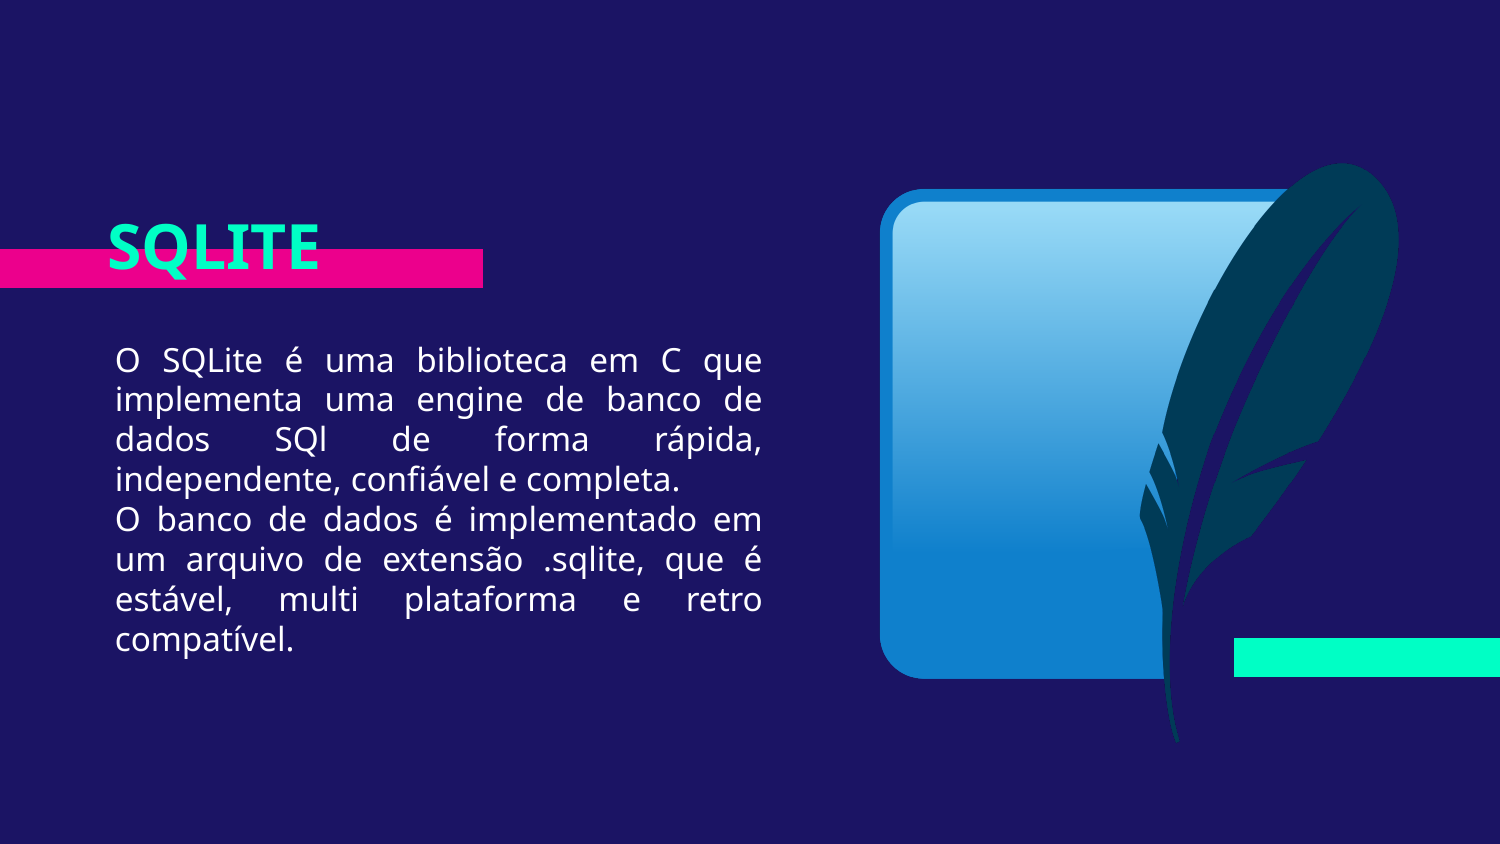

SQLITE
# O SQLite é uma biblioteca em C que implementa uma engine de banco de dados SQl de forma rápida, independente, confiável e completa.
O banco de dados é implementado em um arquivo de extensão .sqlite, que é estável, multi plataforma e retro compatível.